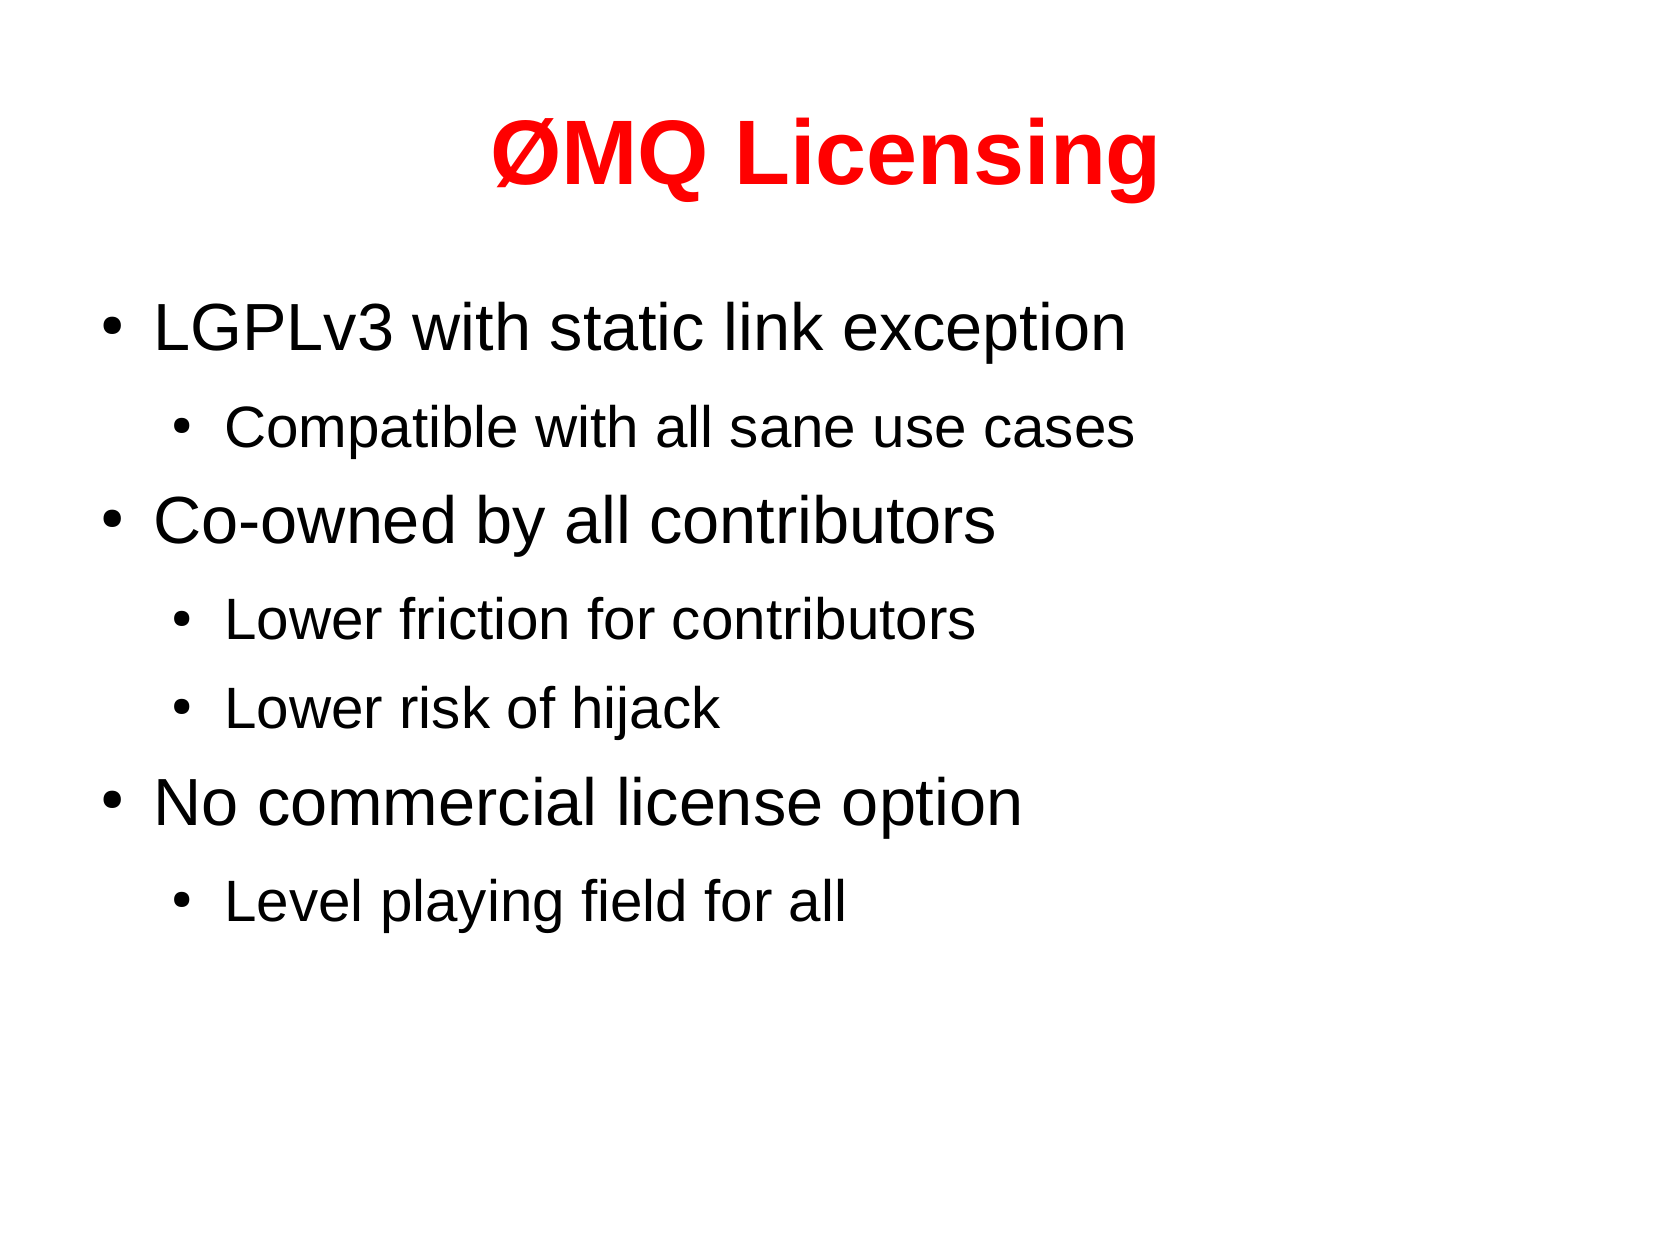

# ØMQ Licensing
LGPLv3 with static link exception
Compatible with all sane use cases
Co-owned by all contributors
Lower friction for contributors
Lower risk of hijack
No commercial license option
Level playing field for all